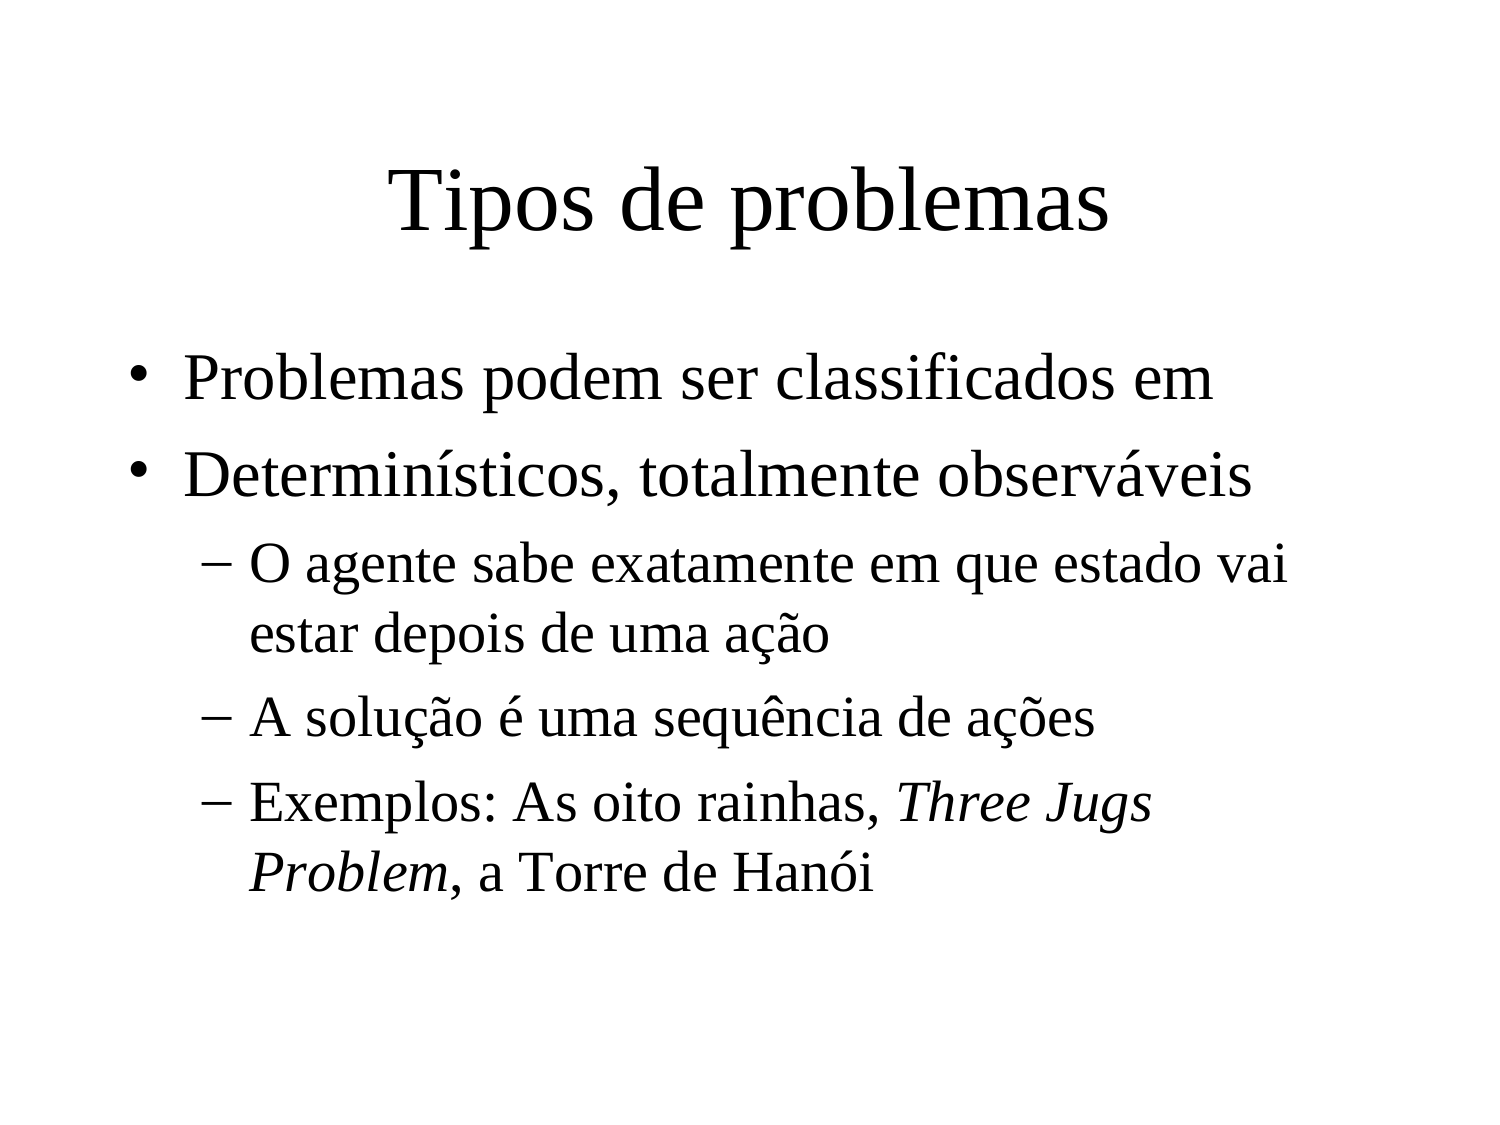

# Tipos de problemas
Problemas podem ser classificados em
Determinísticos, totalmente observáveis
O agente sabe exatamente em que estado vai estar depois de uma ação
A solução é uma sequência de ações
Exemplos: As oito rainhas, Three Jugs Problem, a Torre de Hanói